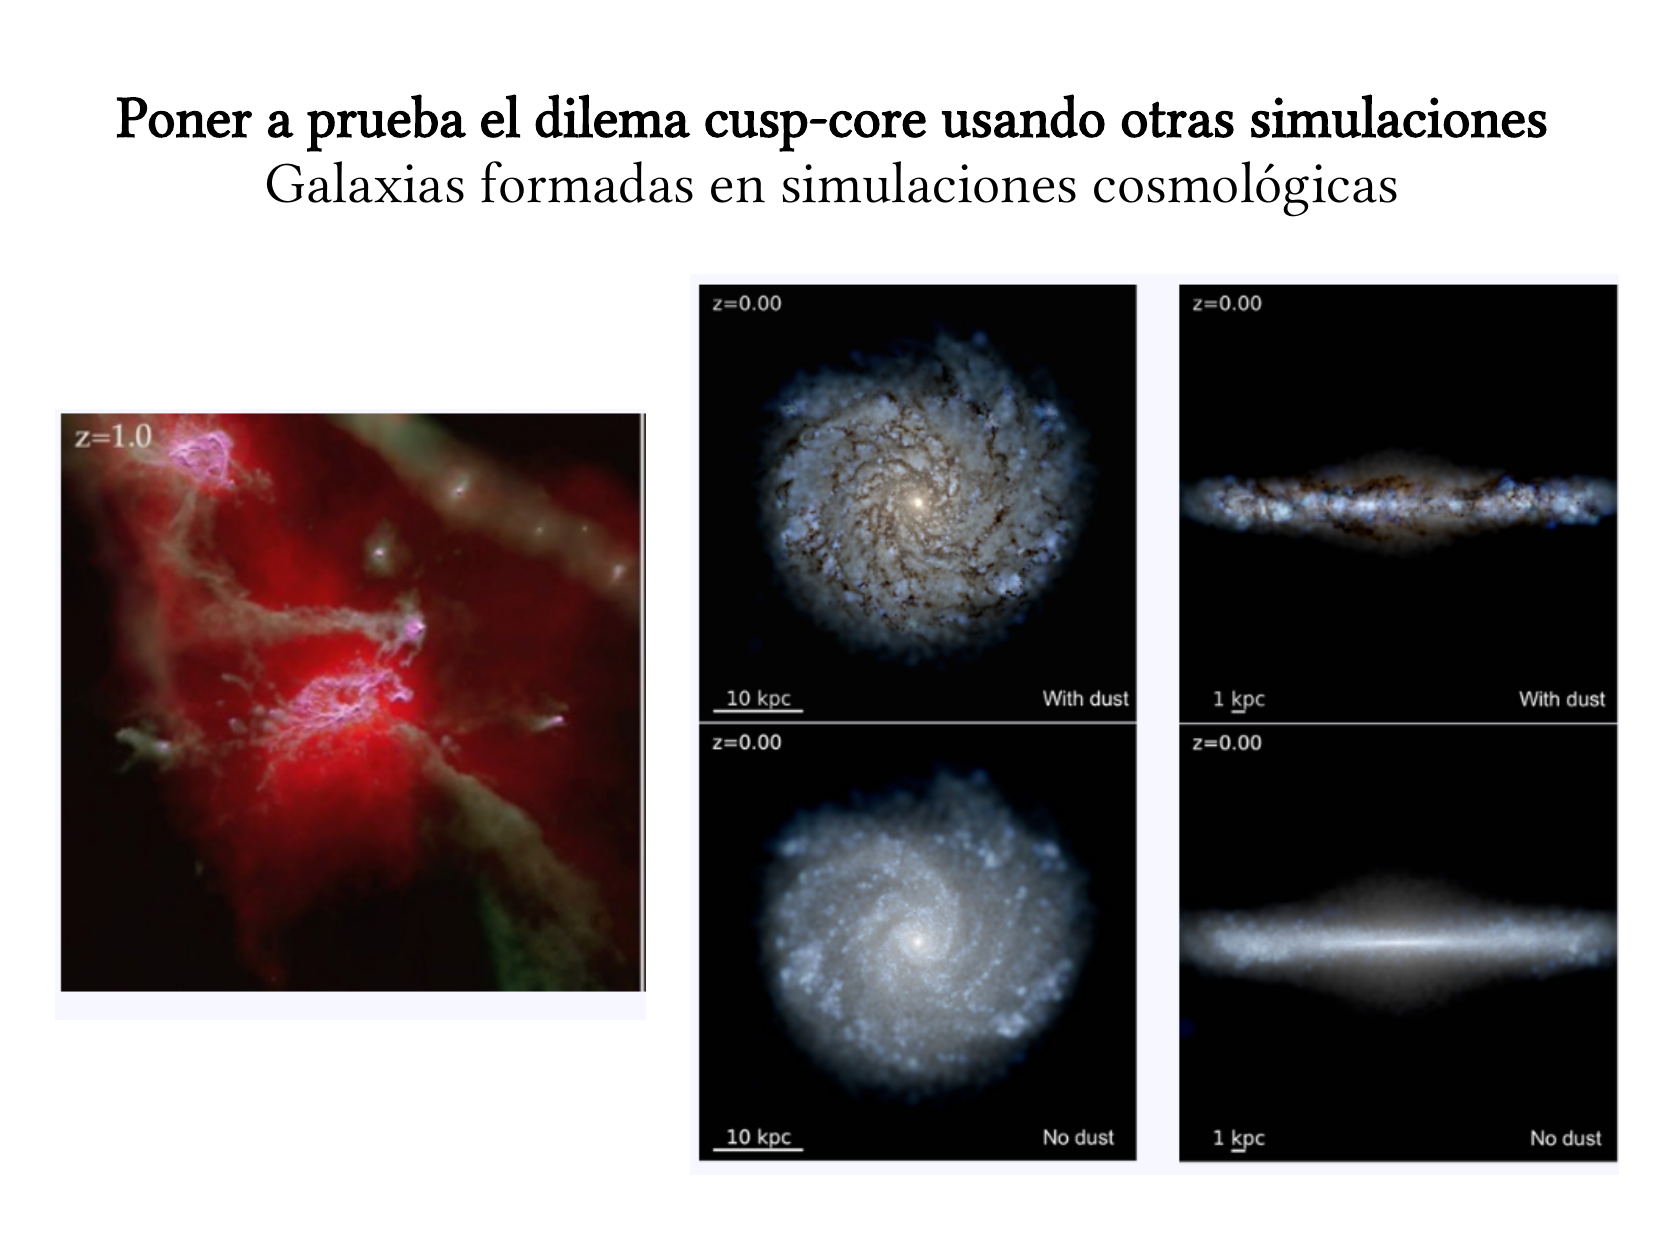

# Poner a prueba el dilema cusp-core usando otras simulaciones Galaxias formadas en simulaciones cosmológicas